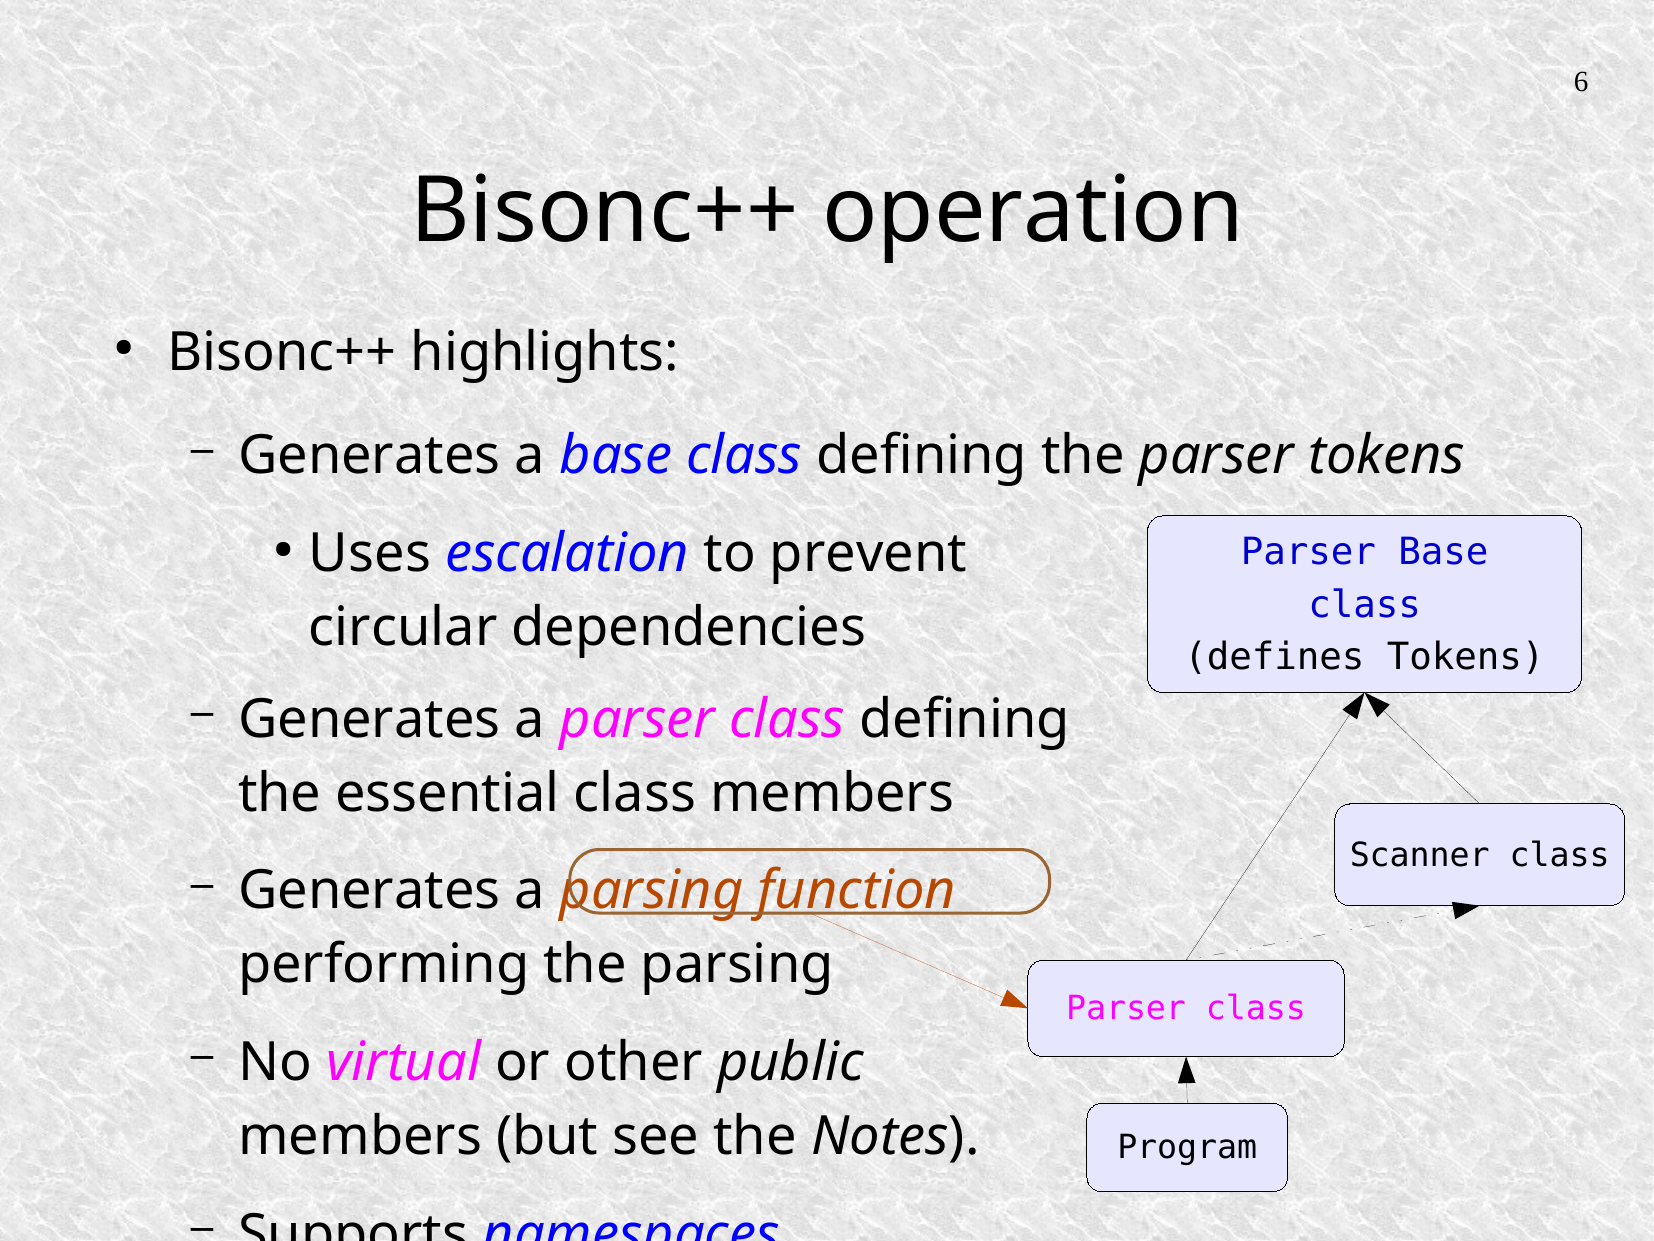

6
# Bisonc++ operation
Bisonc++ highlights:
Generates a base class defining the parser tokens
Uses escalation to prevent
circular dependencies
Generates a parser class defining
the essential class members
Generates a parsing function
performing the parsing
No virtual or other public
members (but see the Notes).
Supports namespaces.
Parser Base
class
(defines Tokens)
Scanner class
Parser class
Program